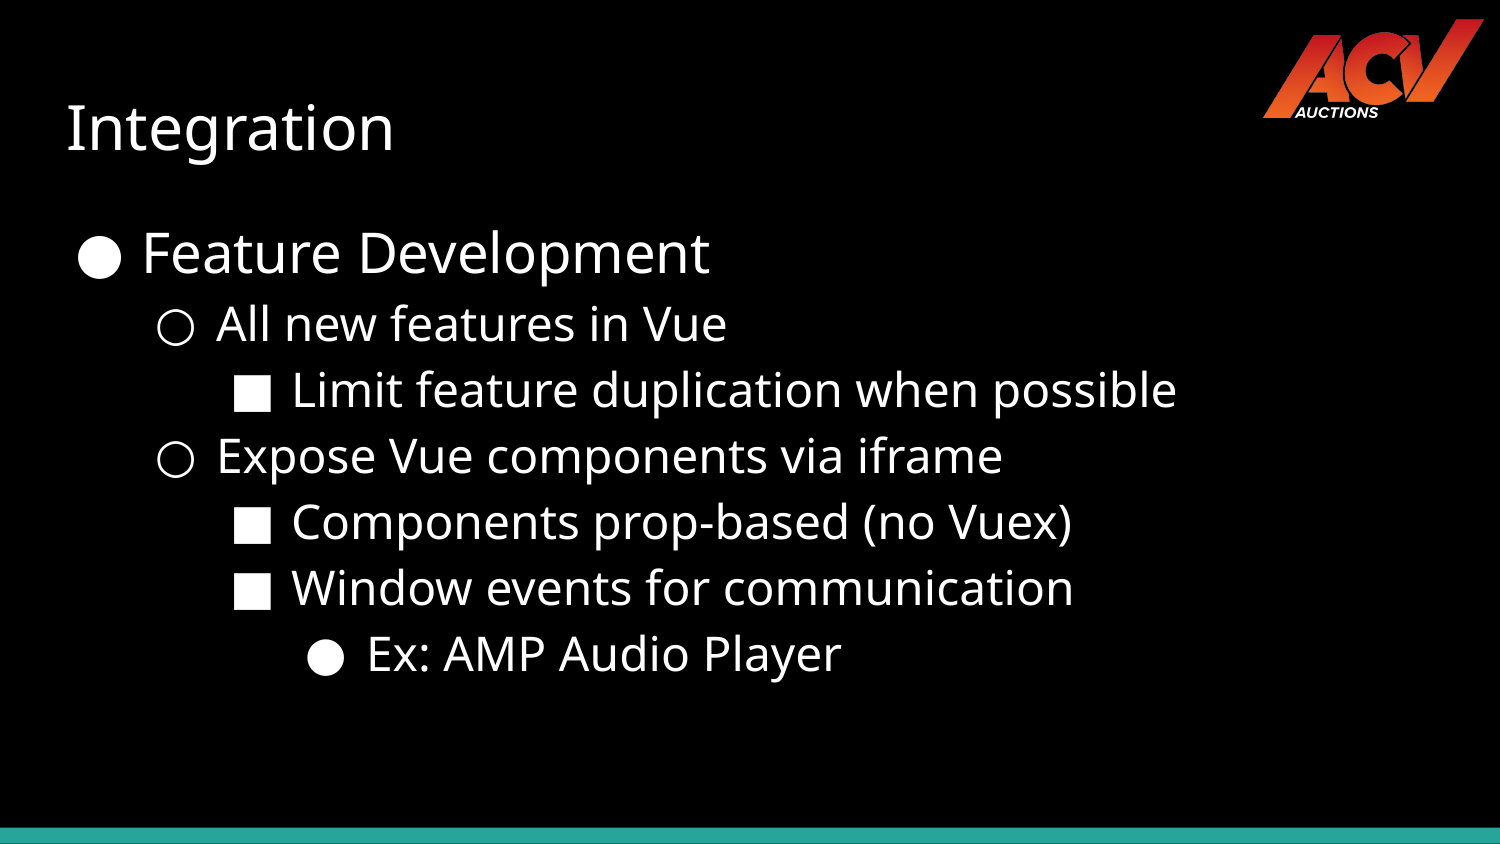

# Integration
Feature Development
All new features in Vue
Limit feature duplication when possible
Expose Vue components via iframe
Components prop-based (no Vuex)
Window events for communication
Ex: AMP Audio Player